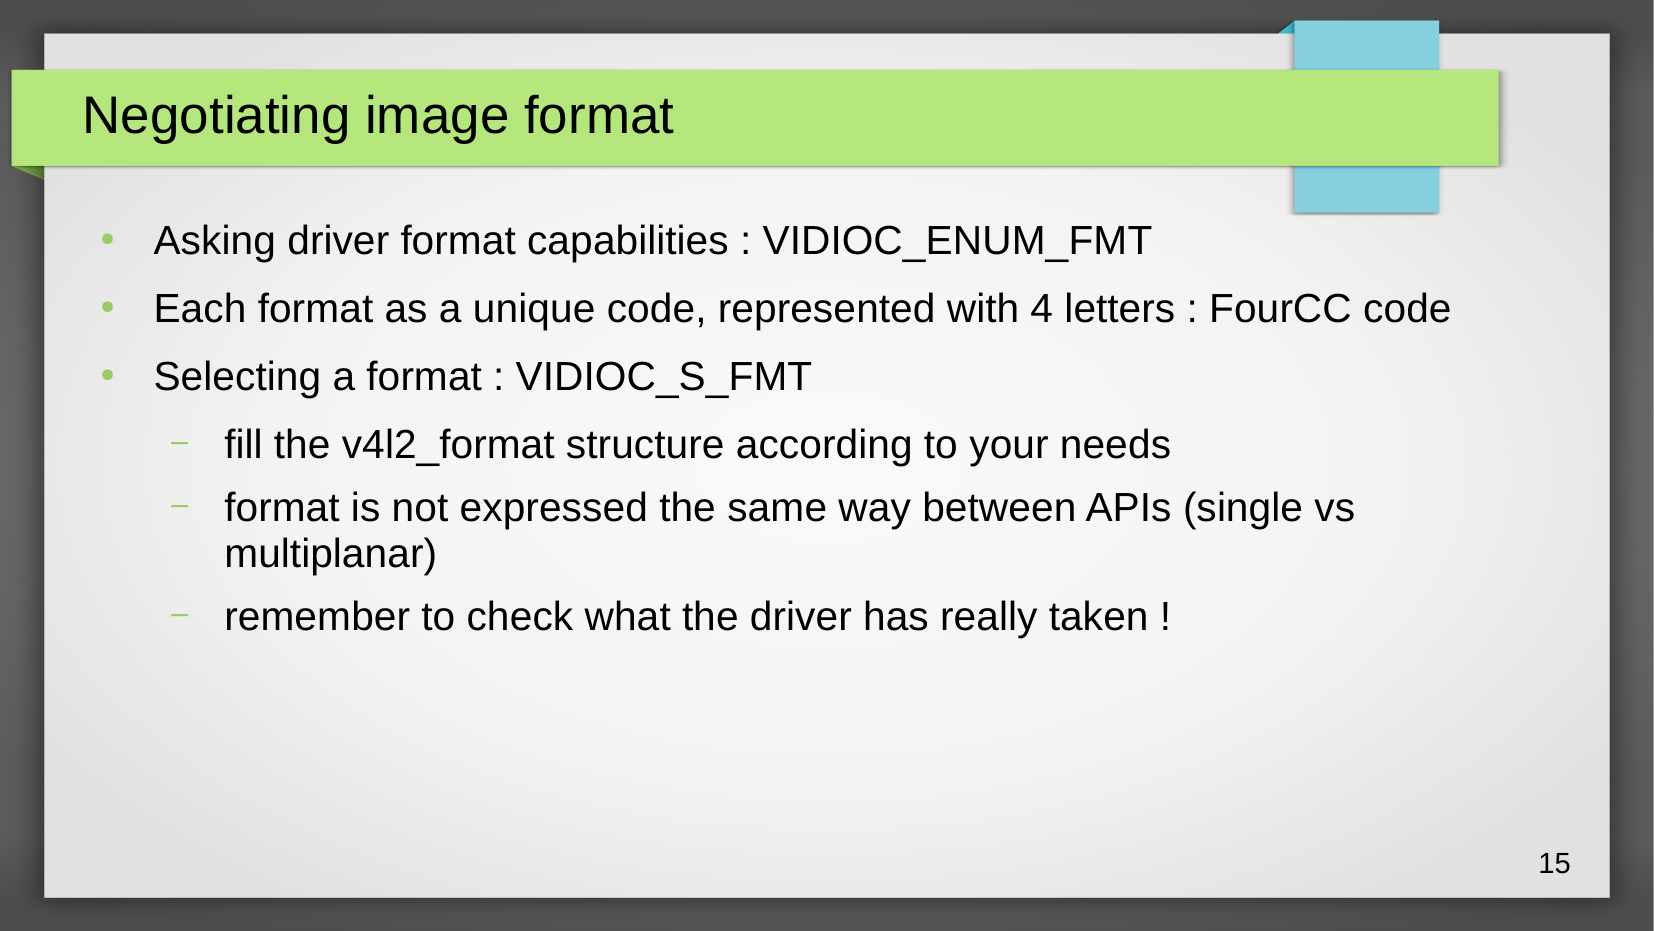

# Negotiating image format
Asking driver format capabilities : VIDIOC_ENUM_FMT
Each format as a unique code, represented with 4 letters : FourCC code
Selecting a format : VIDIOC_S_FMT
fill the v4l2_format structure according to your needs
format is not expressed the same way between APIs (single vs multiplanar)
remember to check what the driver has really taken !
15